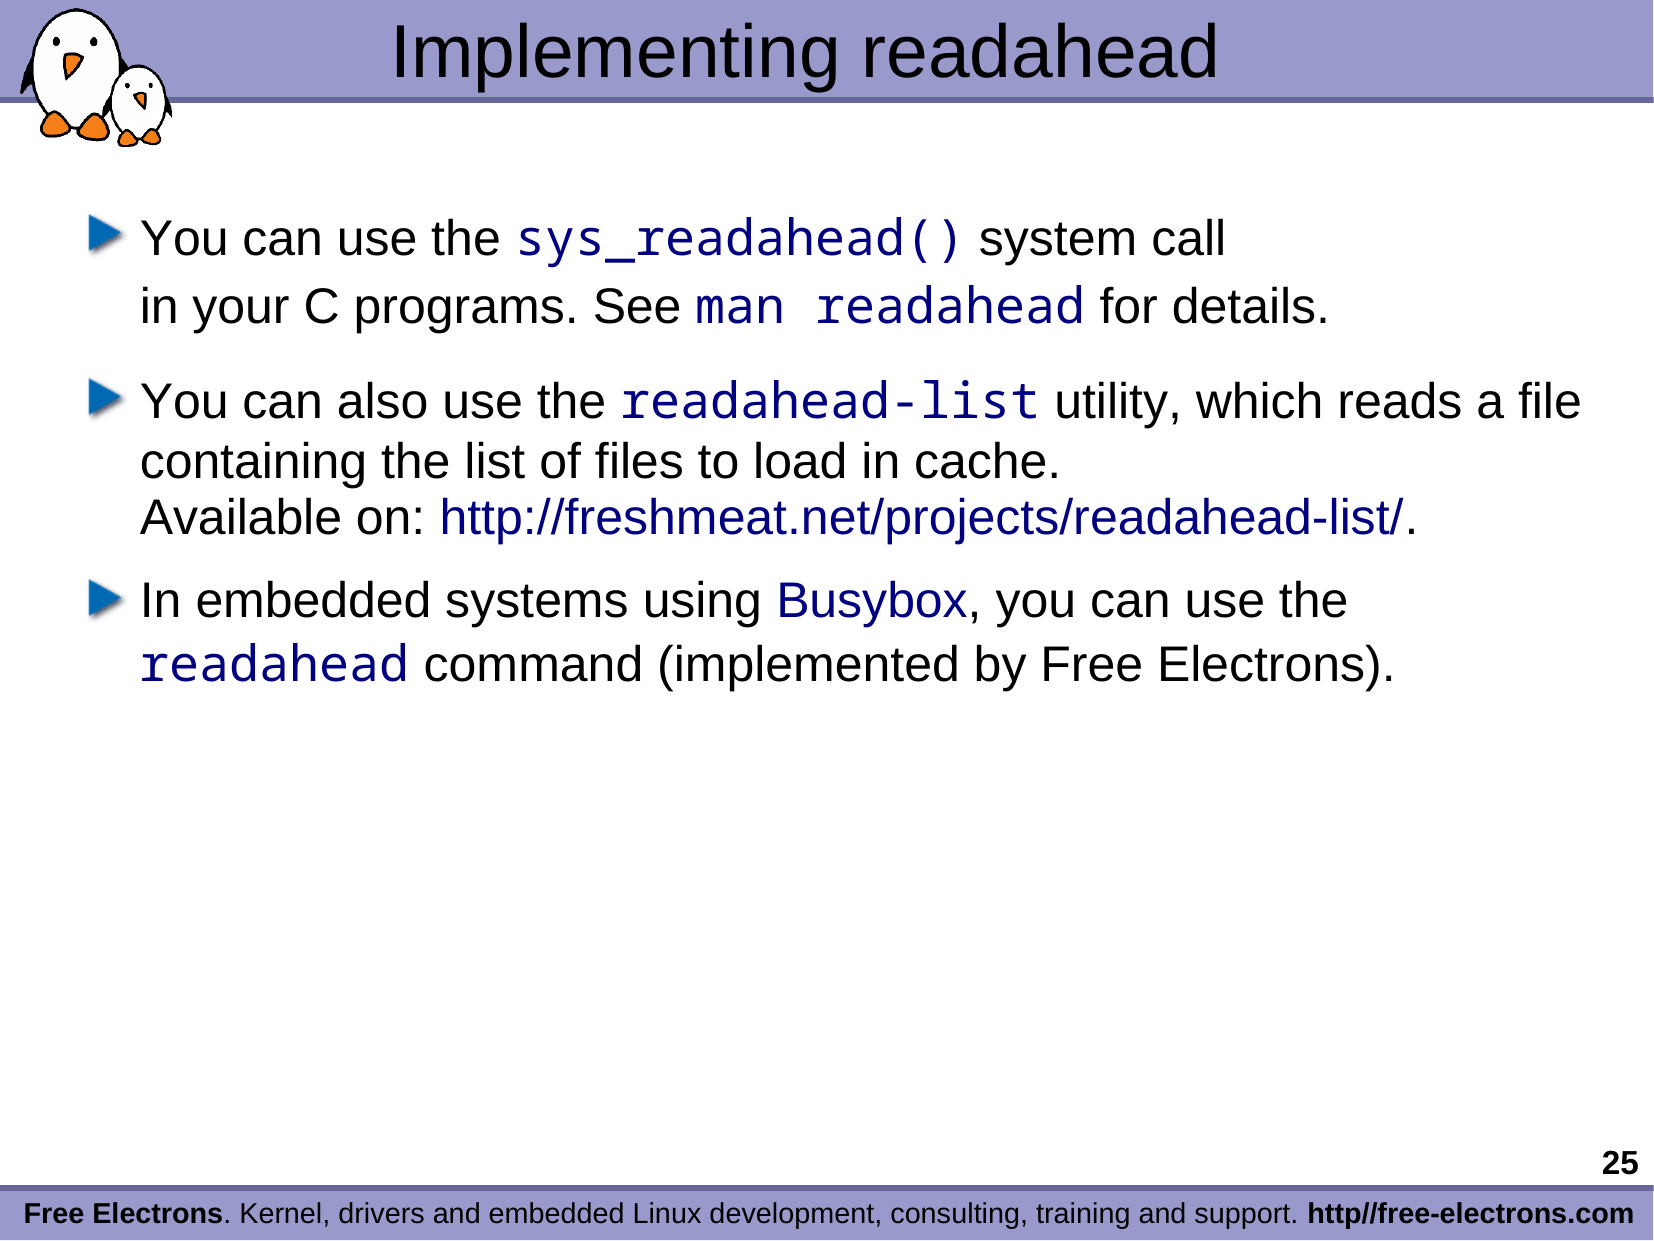

# Implementing readahead
You can use the sys_readahead() system call
in your C programs. See man readahead for details.
You can also use the readahead-list utility, which reads a file containing the list of files to load in cache.
Available on: http://freshmeat.net/projects/readahead-list/.
In embedded systems using Busybox, you can use the readahead command (implemented by Free Electrons).